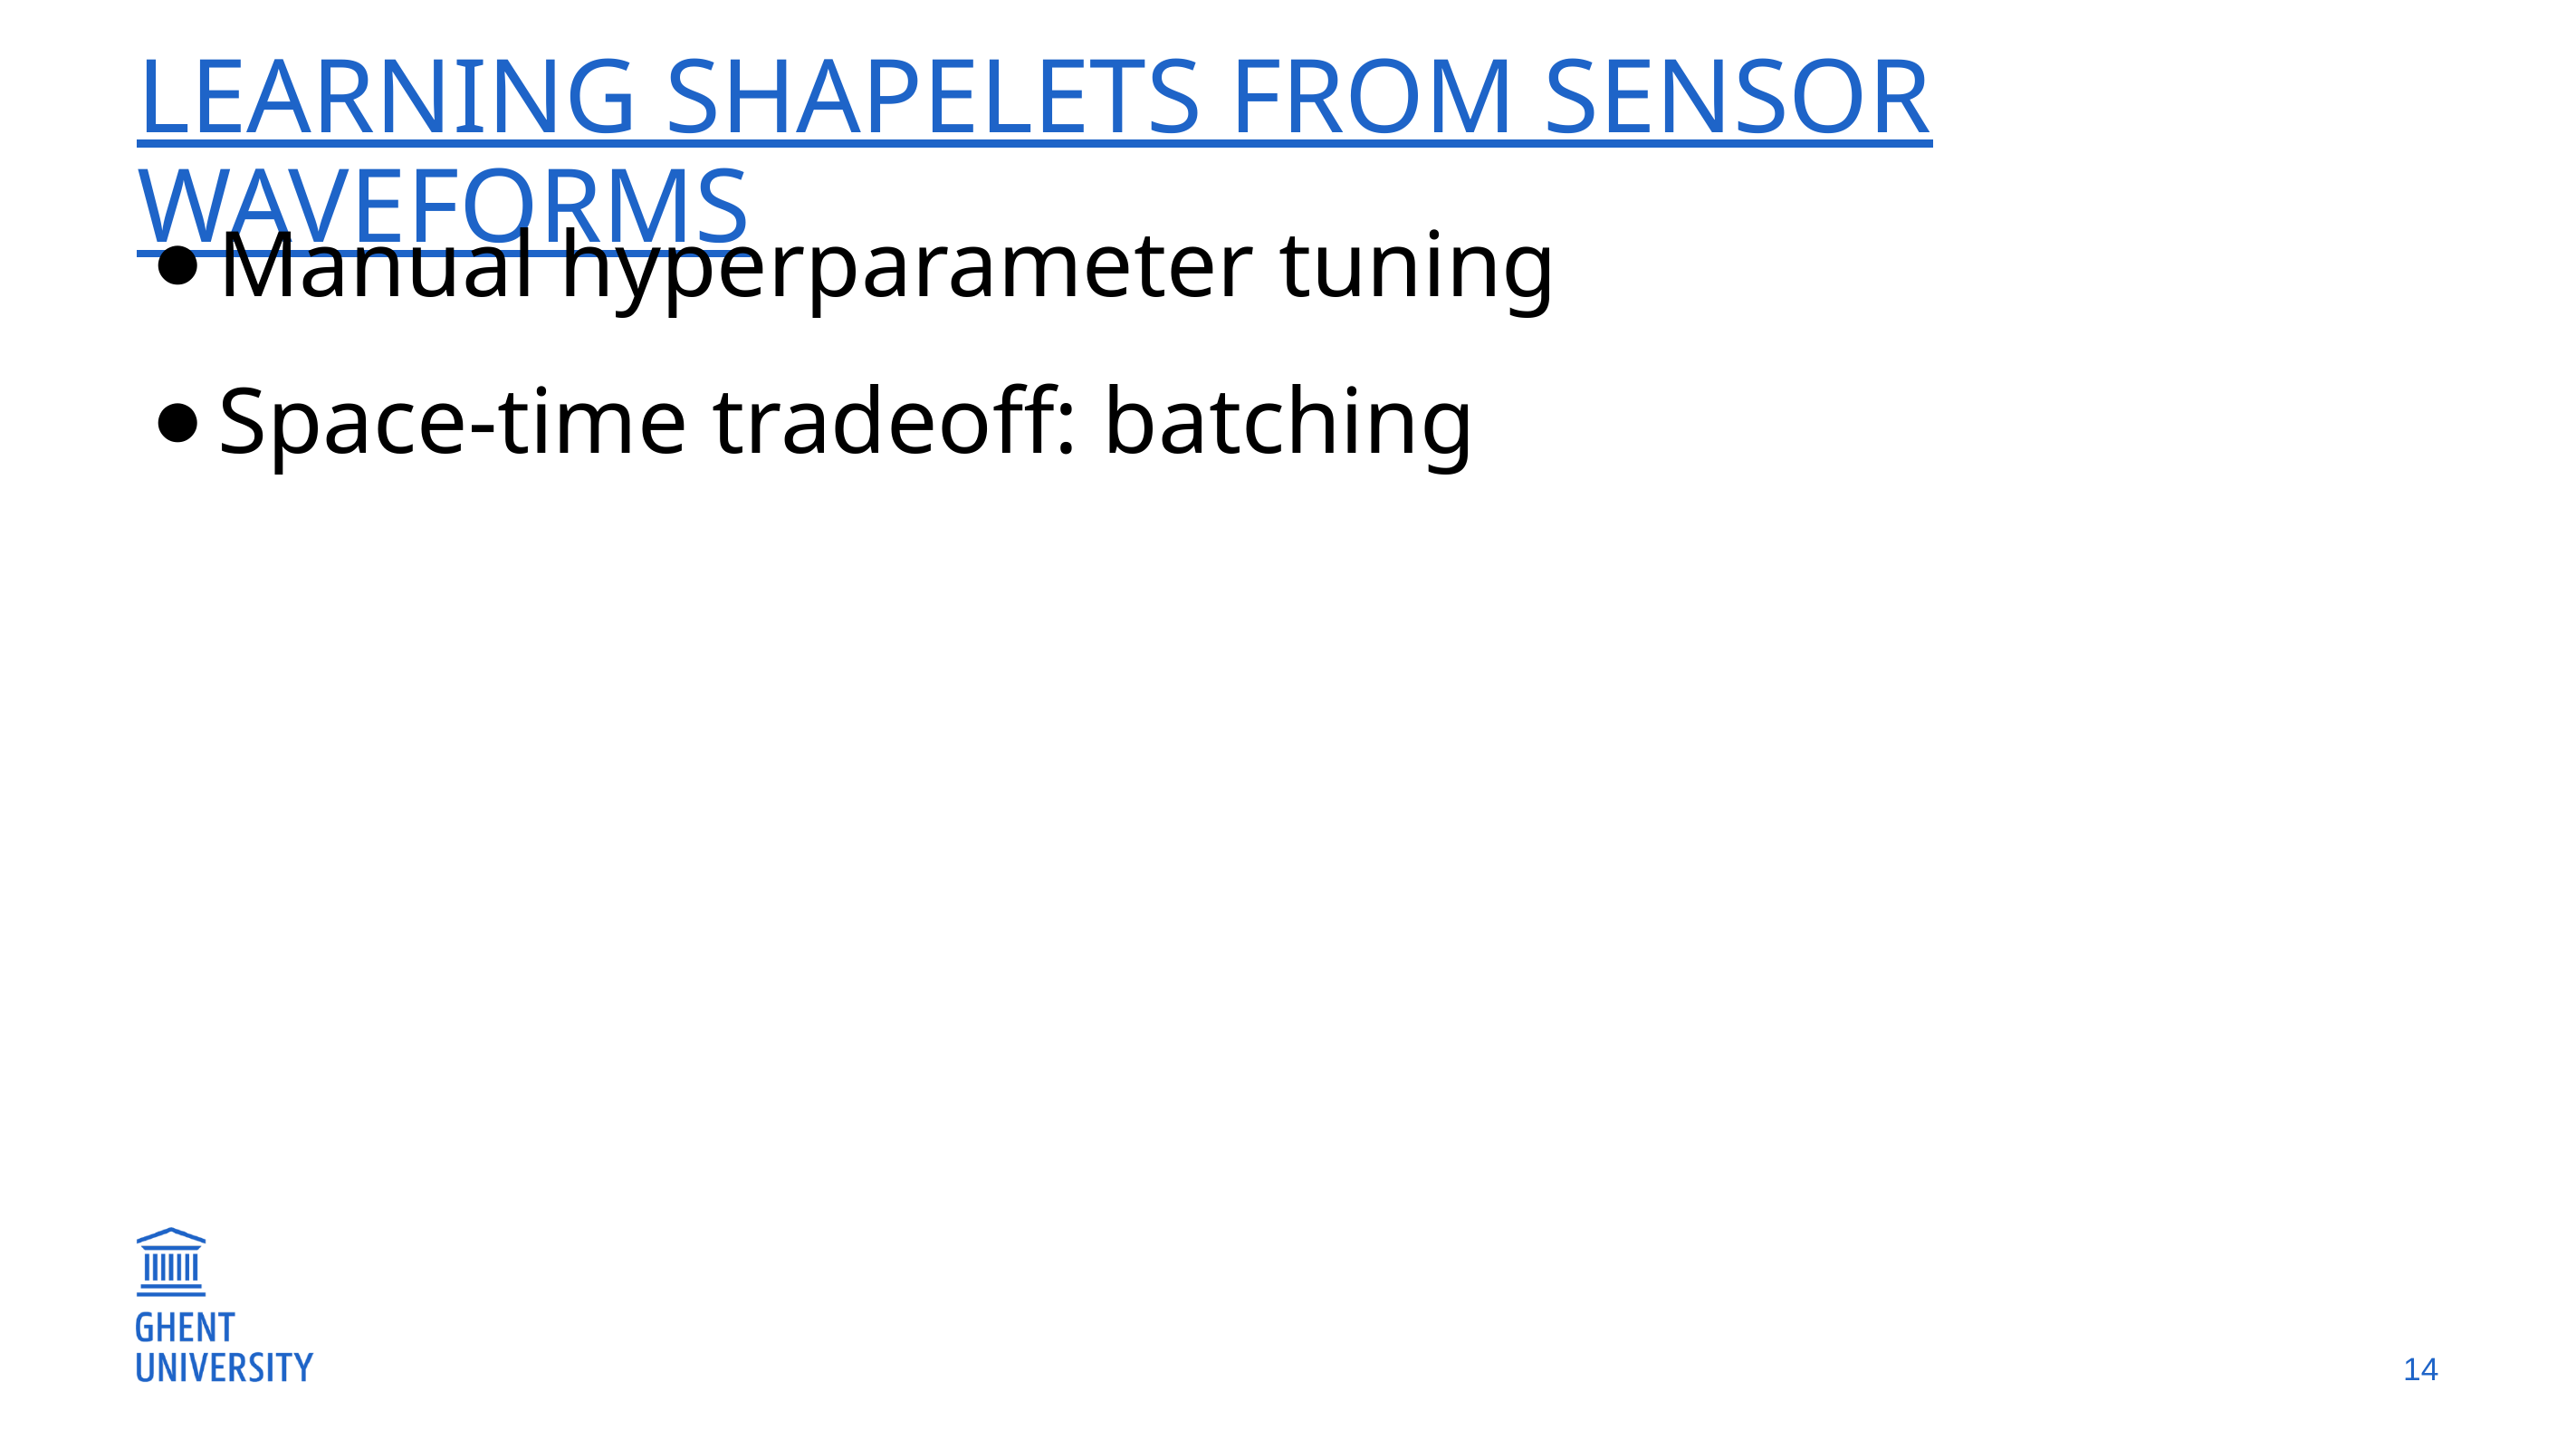

# LEARNING sHAPELETS FROM SENSOR wAVEFORMS
Manual hyperparameter tuning
Space-time tradeoff: batching
14